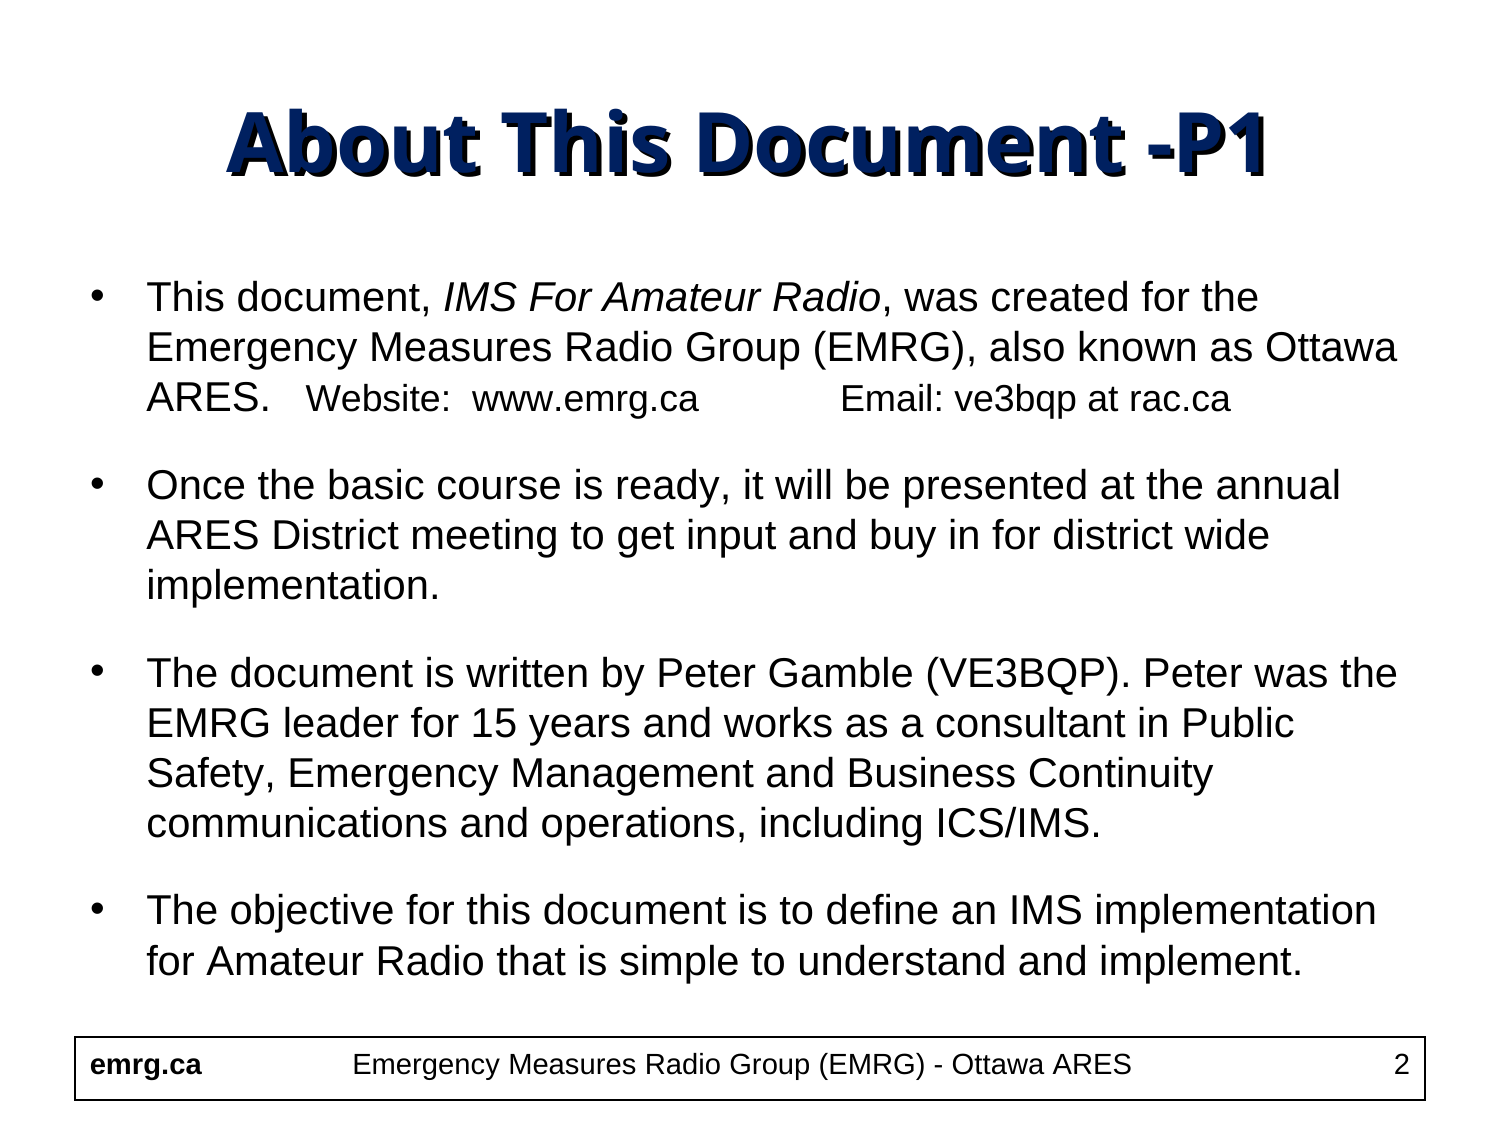

# About This Document -P1
This document, IMS For Amateur Radio, was created for the Emergency Measures Radio Group (EMRG), also known as Ottawa ARES. Website: www.emrg.ca	Email: ve3bqp at rac.ca
Once the basic course is ready, it will be presented at the annual ARES District meeting to get input and buy in for district wide implementation.
The document is written by Peter Gamble (VE3BQP). Peter was the EMRG leader for 15 years and works as a consultant in Public Safety, Emergency Management and Business Continuity communications and operations, including ICS/IMS.
The objective for this document is to define an IMS implementation for Amateur Radio that is simple to understand and implement.
Emergency Measures Radio Group (EMRG) - Ottawa ARES
2